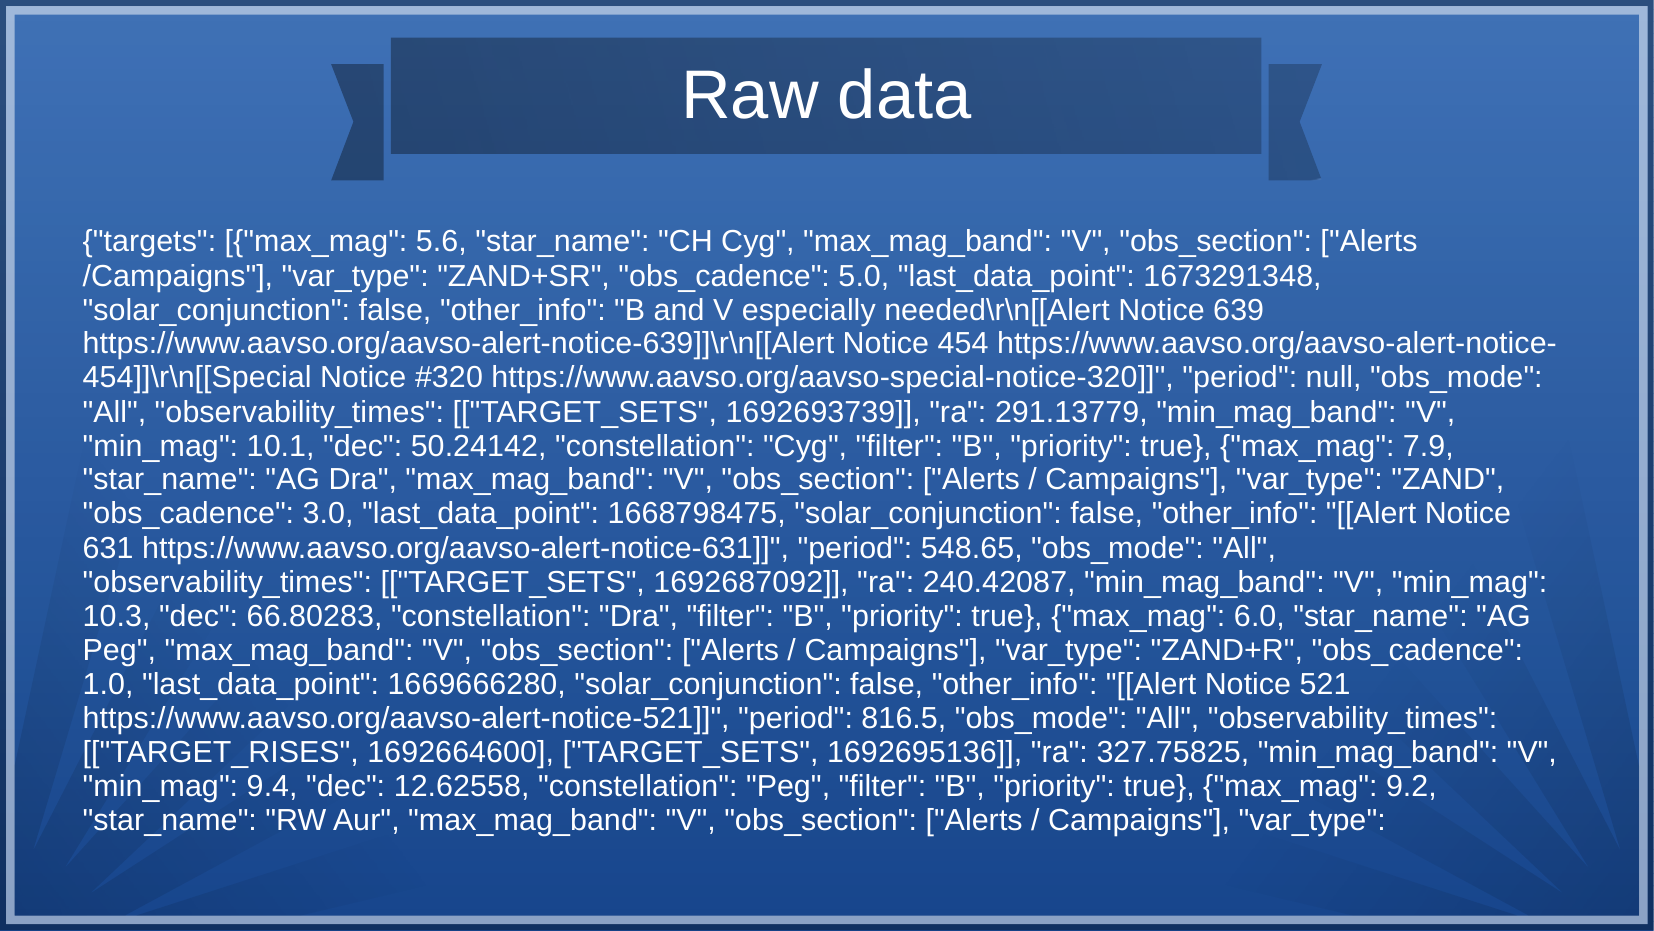

# Raw data
{"targets": [{"max_mag": 5.6, "star_name": "CH Cyg", "max_mag_band": "V", "obs_section": ["Alerts /Campaigns"], "var_type": "ZAND+SR", "obs_cadence": 5.0, "last_data_point": 1673291348, "solar_conjunction": false, "other_info": "B and V especially needed\r\n[[Alert Notice 639 https://www.aavso.org/aavso-alert-notice-639]]\r\n[[Alert Notice 454 https://www.aavso.org/aavso-alert-notice-454]]\r\n[[Special Notice #320 https://www.aavso.org/aavso-special-notice-320]]", "period": null, "obs_mode": "All", "observability_times": [["TARGET_SETS", 1692693739]], "ra": 291.13779, "min_mag_band": "V", "min_mag": 10.1, "dec": 50.24142, "constellation": "Cyg", "filter": "B", "priority": true}, {"max_mag": 7.9, "star_name": "AG Dra", "max_mag_band": "V", "obs_section": ["Alerts / Campaigns"], "var_type": "ZAND", "obs_cadence": 3.0, "last_data_point": 1668798475, "solar_conjunction": false, "other_info": "[[Alert Notice 631 https://www.aavso.org/aavso-alert-notice-631]]", "period": 548.65, "obs_mode": "All", "observability_times": [["TARGET_SETS", 1692687092]], "ra": 240.42087, "min_mag_band": "V", "min_mag": 10.3, "dec": 66.80283, "constellation": "Dra", "filter": "B", "priority": true}, {"max_mag": 6.0, "star_name": "AG Peg", "max_mag_band": "V", "obs_section": ["Alerts / Campaigns"], "var_type": "ZAND+R", "obs_cadence": 1.0, "last_data_point": 1669666280, "solar_conjunction": false, "other_info": "[[Alert Notice 521 https://www.aavso.org/aavso-alert-notice-521]]", "period": 816.5, "obs_mode": "All", "observability_times": [["TARGET_RISES", 1692664600], ["TARGET_SETS", 1692695136]], "ra": 327.75825, "min_mag_band": "V", "min_mag": 9.4, "dec": 12.62558, "constellation": "Peg", "filter": "B", "priority": true}, {"max_mag": 9.2, "star_name": "RW Aur", "max_mag_band": "V", "obs_section": ["Alerts / Campaigns"], "var_type":